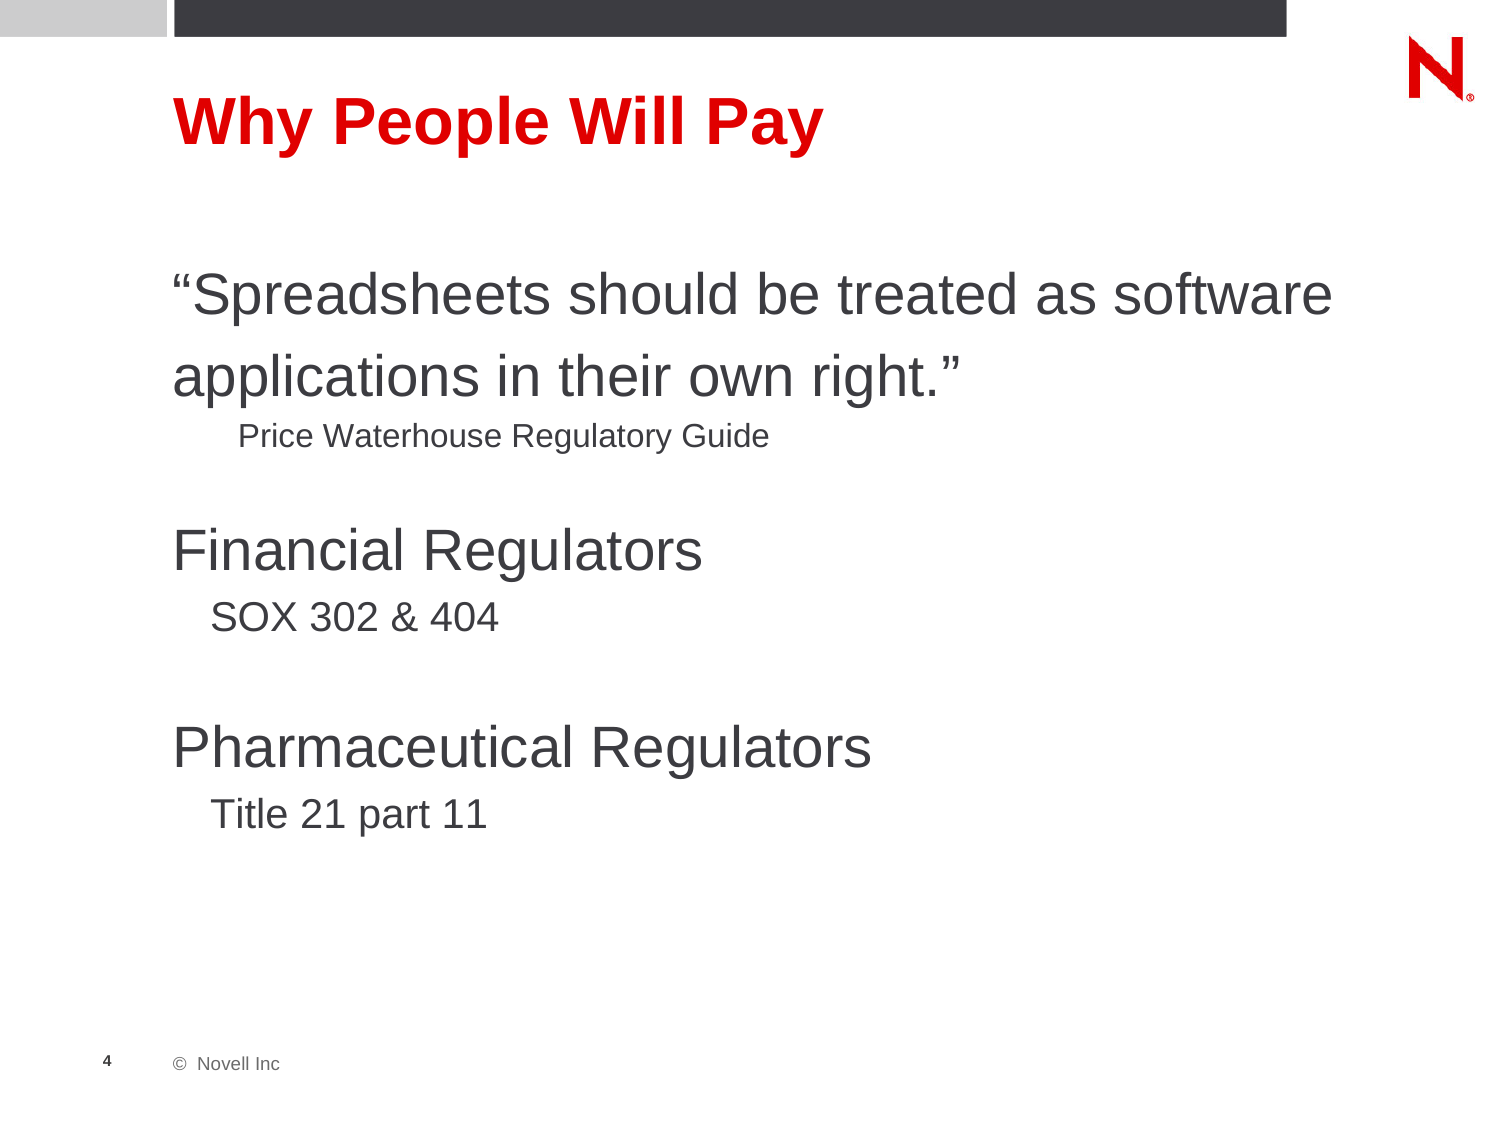

# Why People Will Pay
“Spreadsheets should be treated as software applications in their own right.”
Price Waterhouse Regulatory Guide
Financial Regulators
SOX 302 & 404
Pharmaceutical Regulators
Title 21 part 11